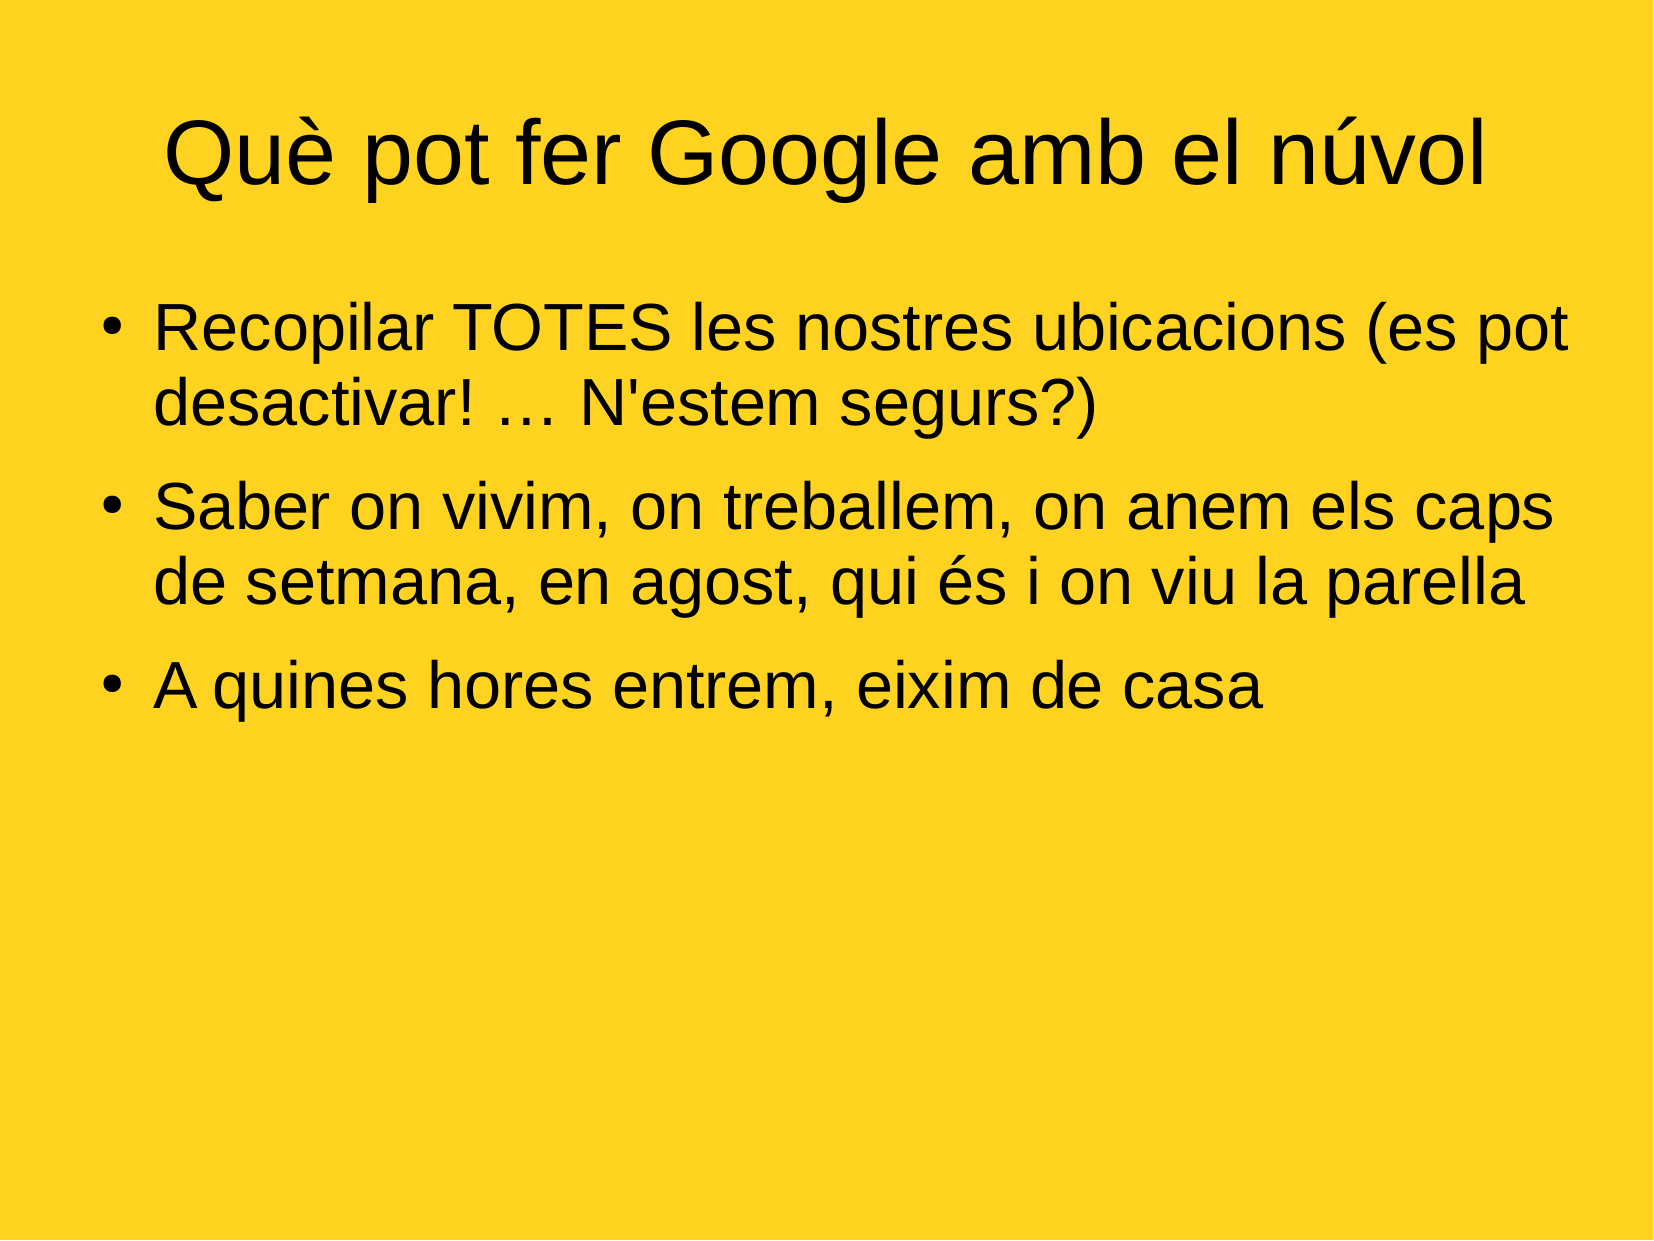

# Què pot fer Google amb el núvol
Recopilar TOTES les nostres ubicacions (es pot desactivar! … N'estem segurs?)
Saber on vivim, on treballem, on anem els caps de setmana, en agost, qui és i on viu la parella
A quines hores entrem, eixim de casa